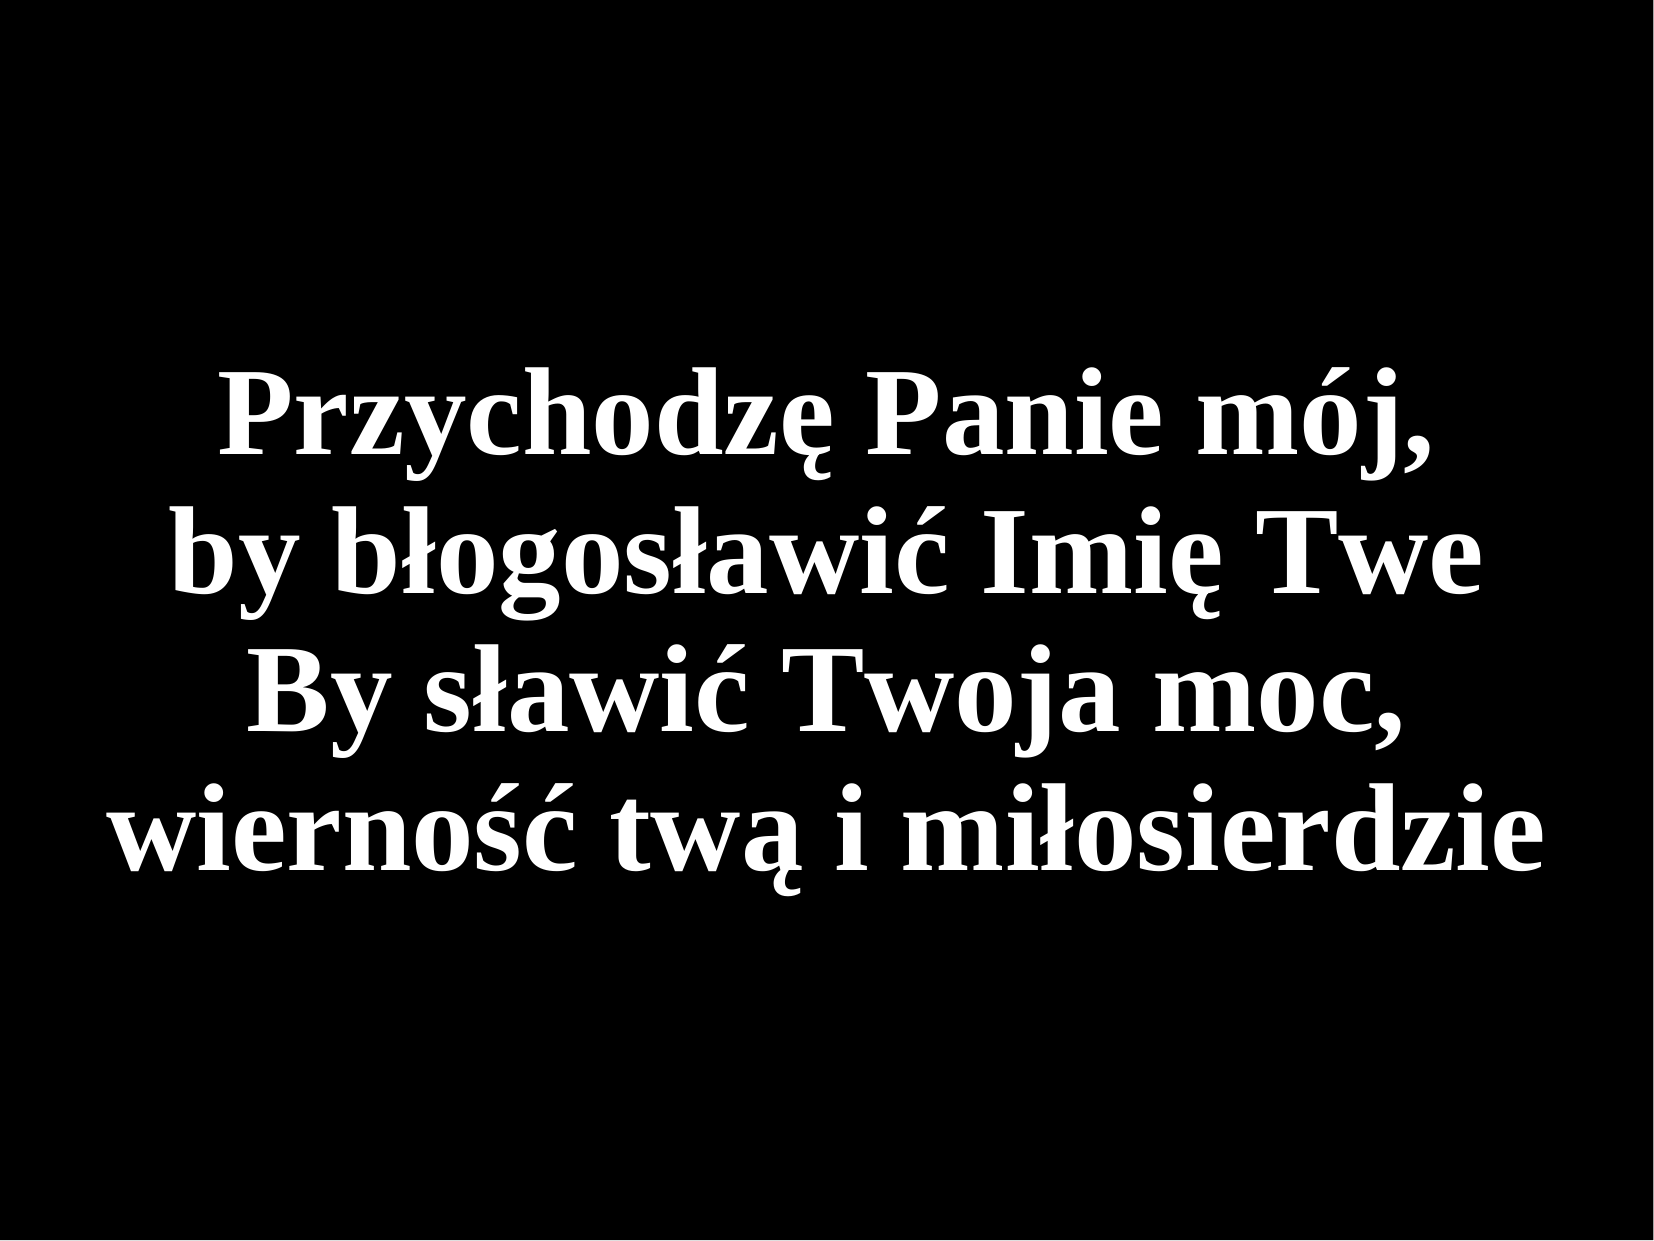

# Przychodzę Panie mój, by błogosławić Imię Twe By sławić Twoja moc, wierność twą i miłosierdzie